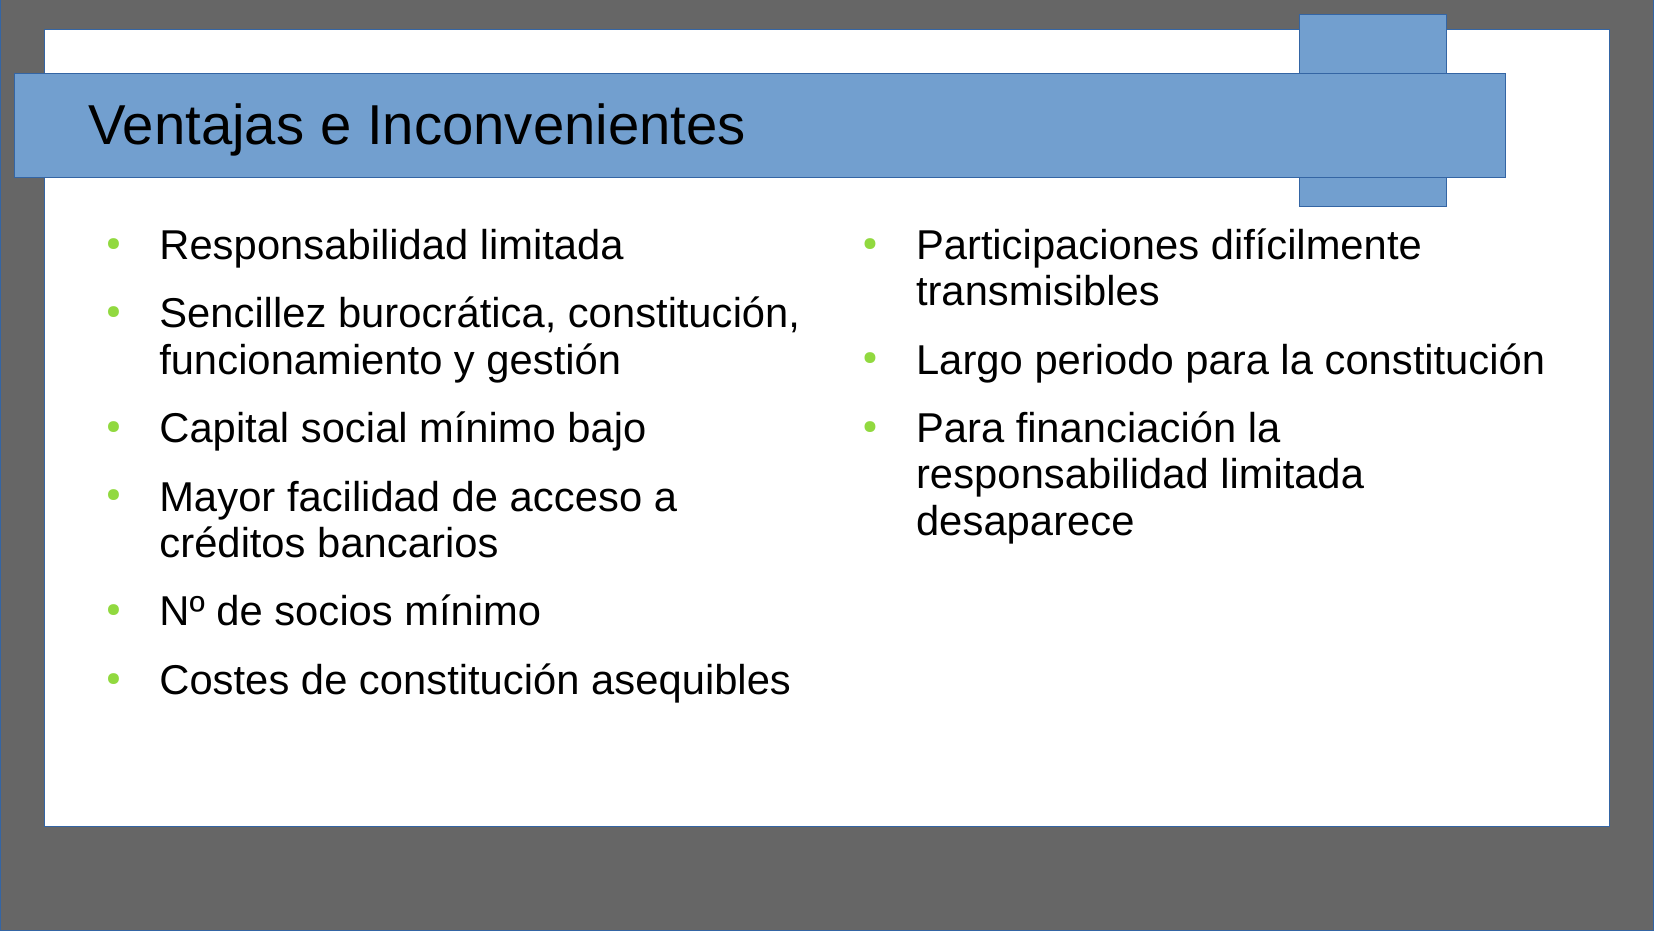

# Ventajas e Inconvenientes
Responsabilidad limitada
Sencillez burocrática, constitución, funcionamiento y gestión
Capital social mínimo bajo
Mayor facilidad de acceso a créditos bancarios
Nº de socios mínimo
Costes de constitución asequibles
Participaciones difícilmente transmisibles
Largo periodo para la constitución
Para financiación la responsabilidad limitada desaparece